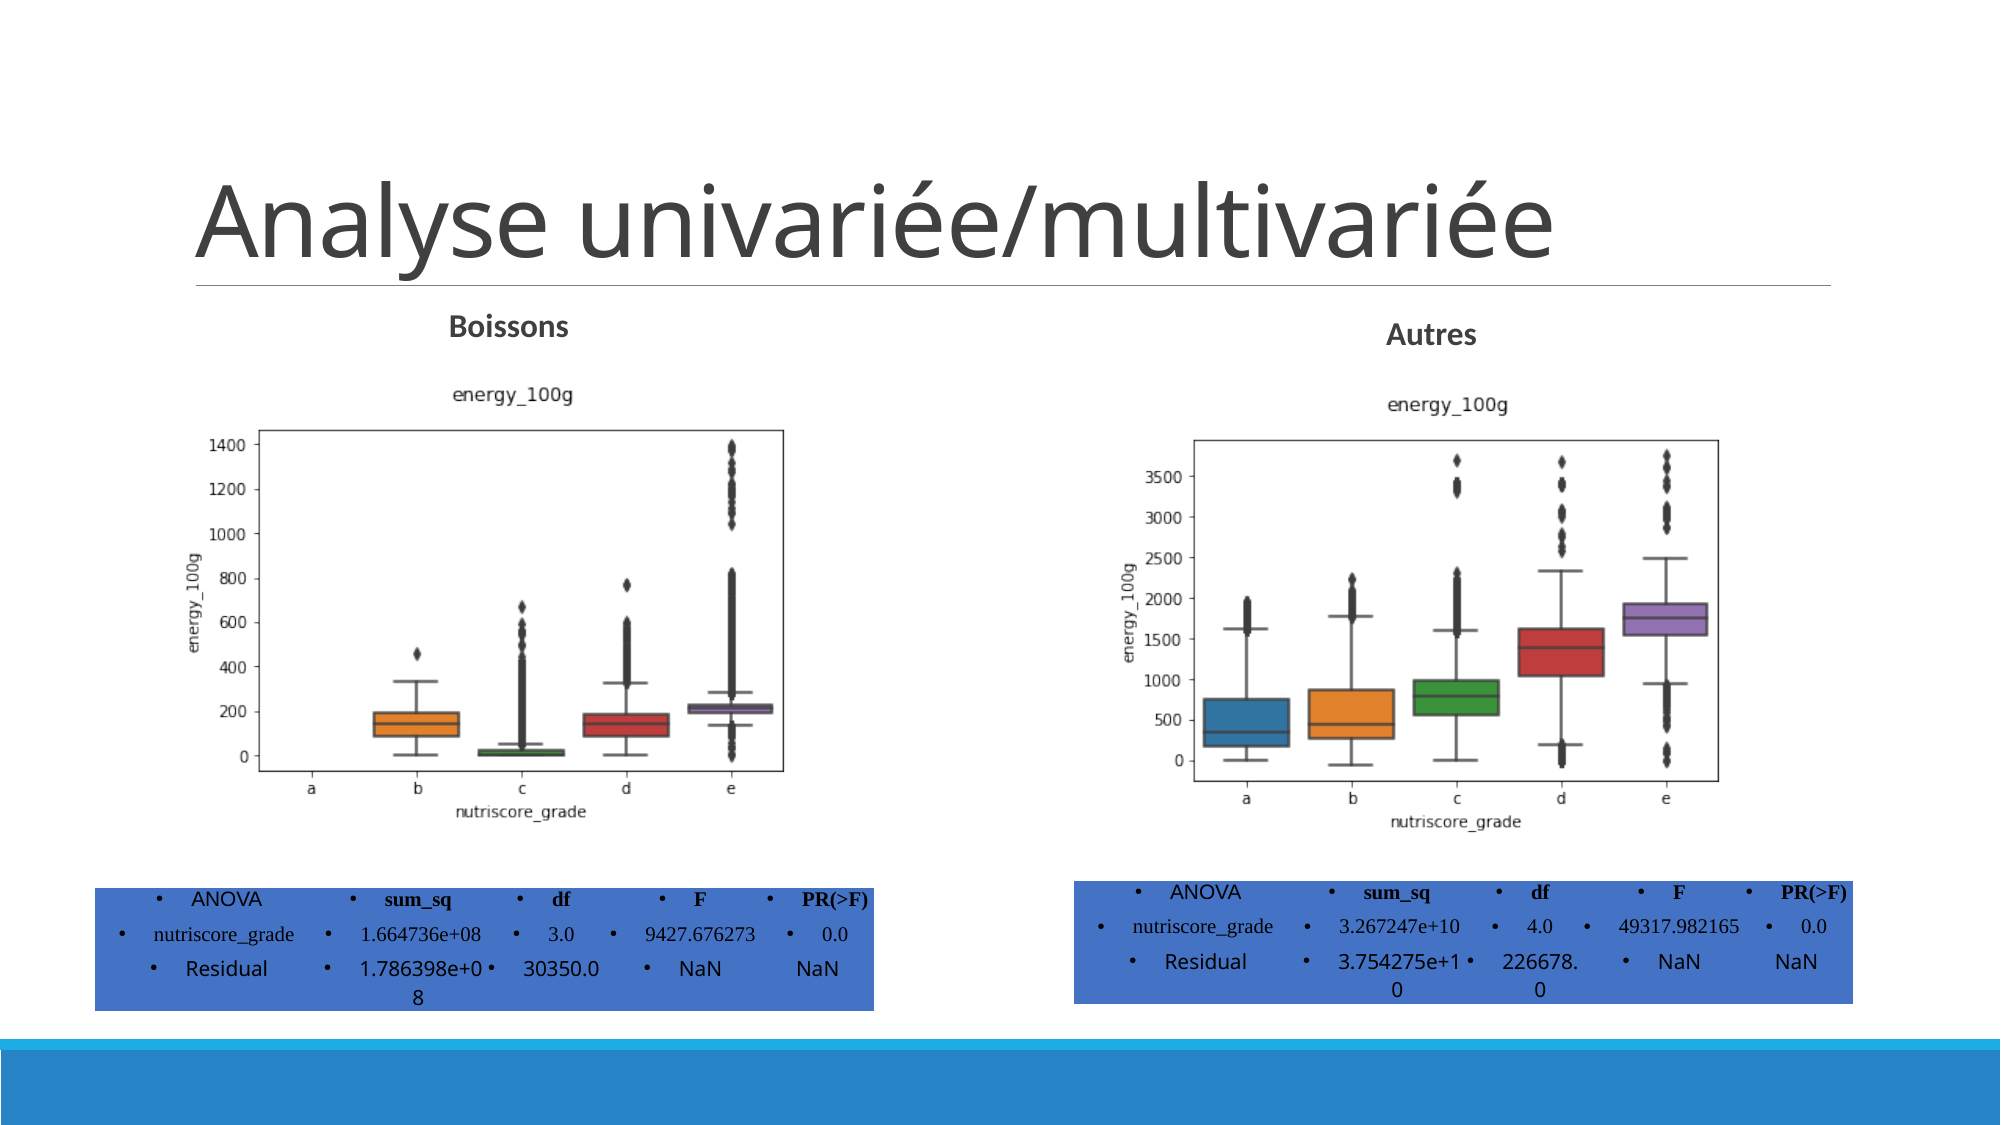

# Analyse univariée/multivariée
Boissons
Autres
| ANOVA | sum\_sq | df | F | PR(>F) |
| --- | --- | --- | --- | --- |
| nutriscore\_grade | 3.267247e+10 | 4.0 | 49317.982165 | 0.0 |
| Residual | 3.754275e+10 | 226678.0 | NaN | NaN |
| ANOVA | sum\_sq | df | F | PR(>F) |
| --- | --- | --- | --- | --- |
| nutriscore\_grade | 1.664736e+08 | 3.0 | 9427.676273 | 0.0 |
| Residual | 1.786398e+08 | 30350.0 | NaN | NaN |